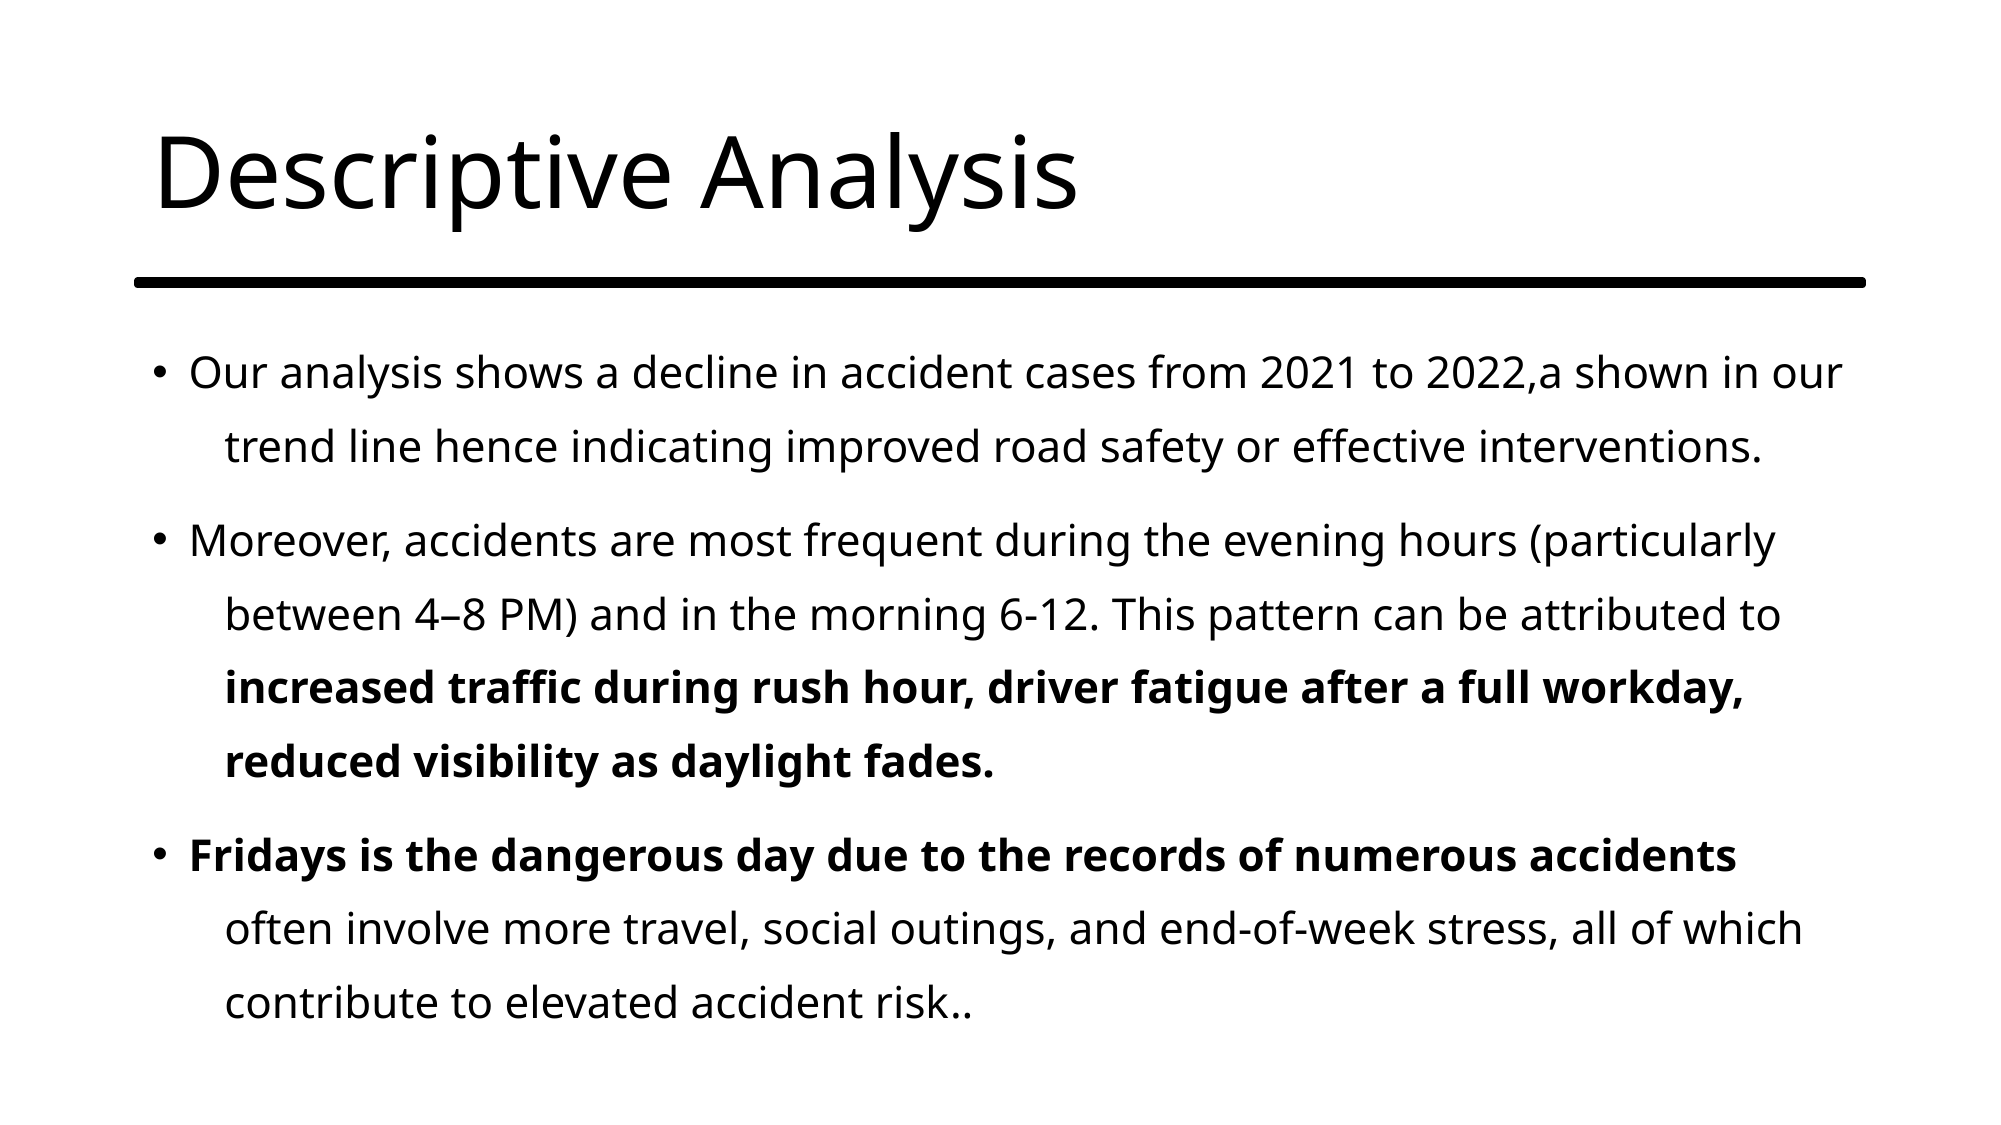

# Descriptive Analysis
Our analysis shows a decline in accident cases from 2021 to 2022,a shown in our trend line hence indicating improved road safety or effective interventions.
Moreover, accidents are most frequent during the evening hours (particularly between 4–8 PM) and in the morning 6-12. This pattern can be attributed to increased traffic during rush hour, driver fatigue after a full workday, reduced visibility as daylight fades.
Fridays is the dangerous day due to the records of numerous accidents often involve more travel, social outings, and end-of-week stress, all of which contribute to elevated accident risk..